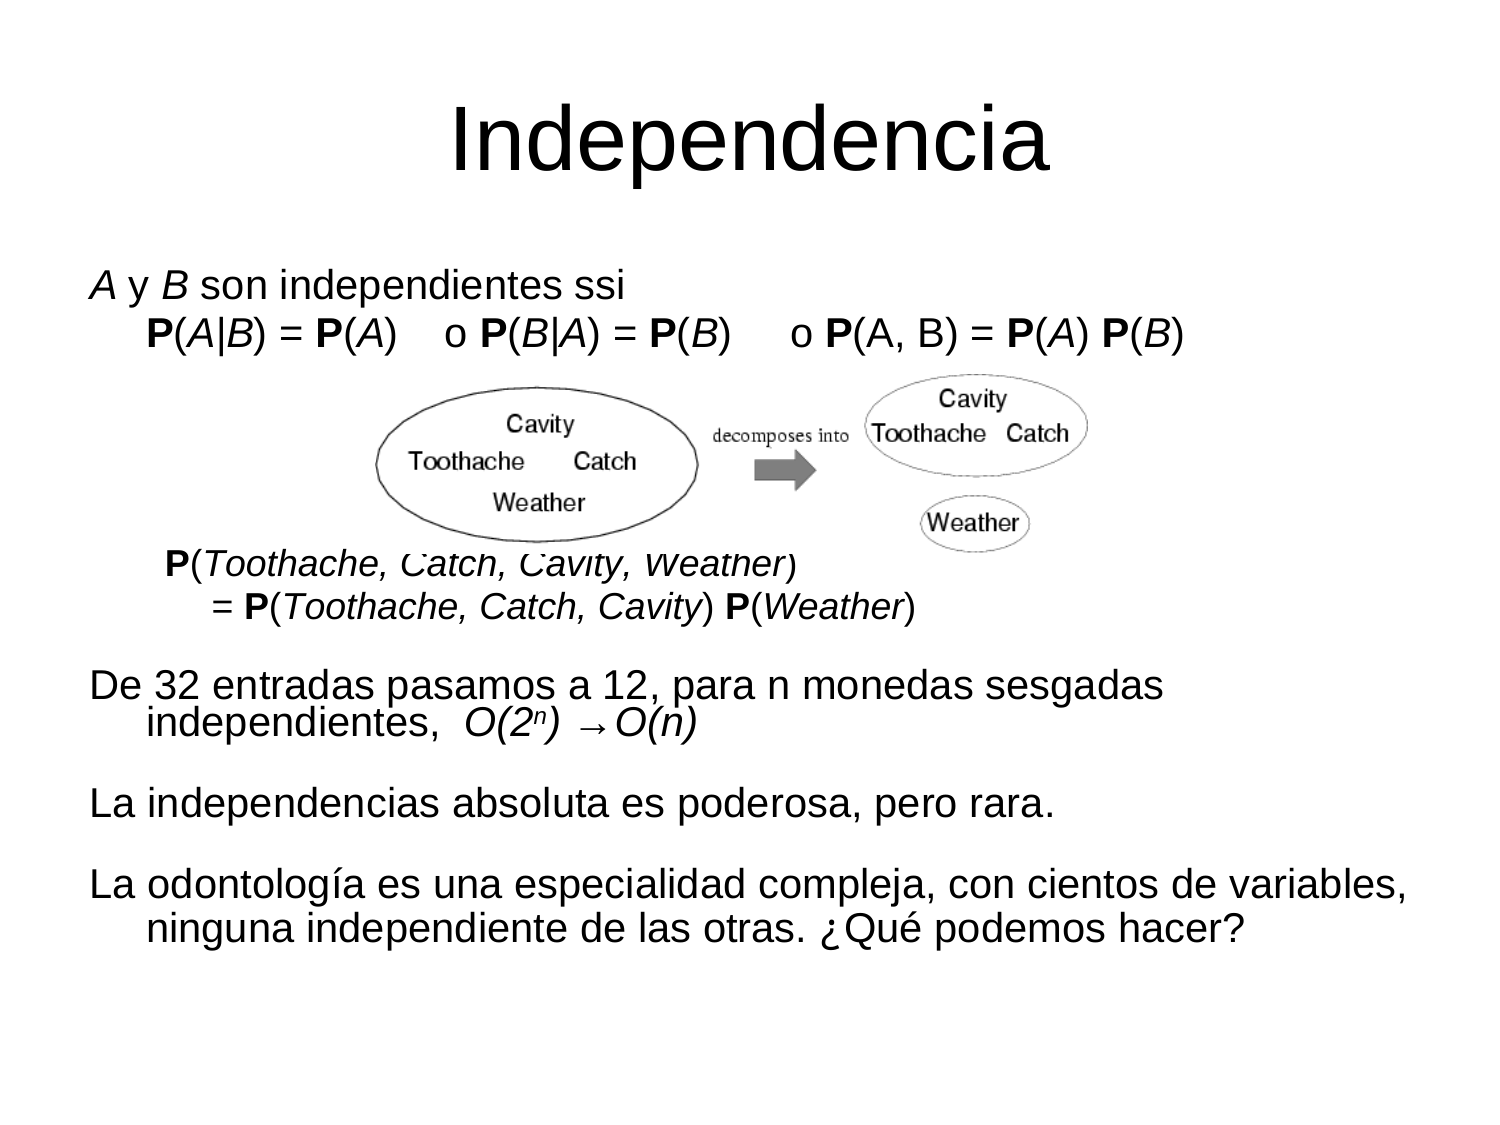

# Independencia
A y B son independientes ssi
	P(A|B) = P(A) o P(B|A) = P(B) o P(A, B) = P(A) P(B)
P(Toothache, Catch, Cavity, Weather)
	= P(Toothache, Catch, Cavity) P(Weather)
De 32 entradas pasamos a 12, para n monedas sesgadas independientes, O(2n) →O(n)
La independencias absoluta es poderosa, pero rara.
La odontología es una especialidad compleja, con cientos de variables, ninguna independiente de las otras. ¿Qué podemos hacer?